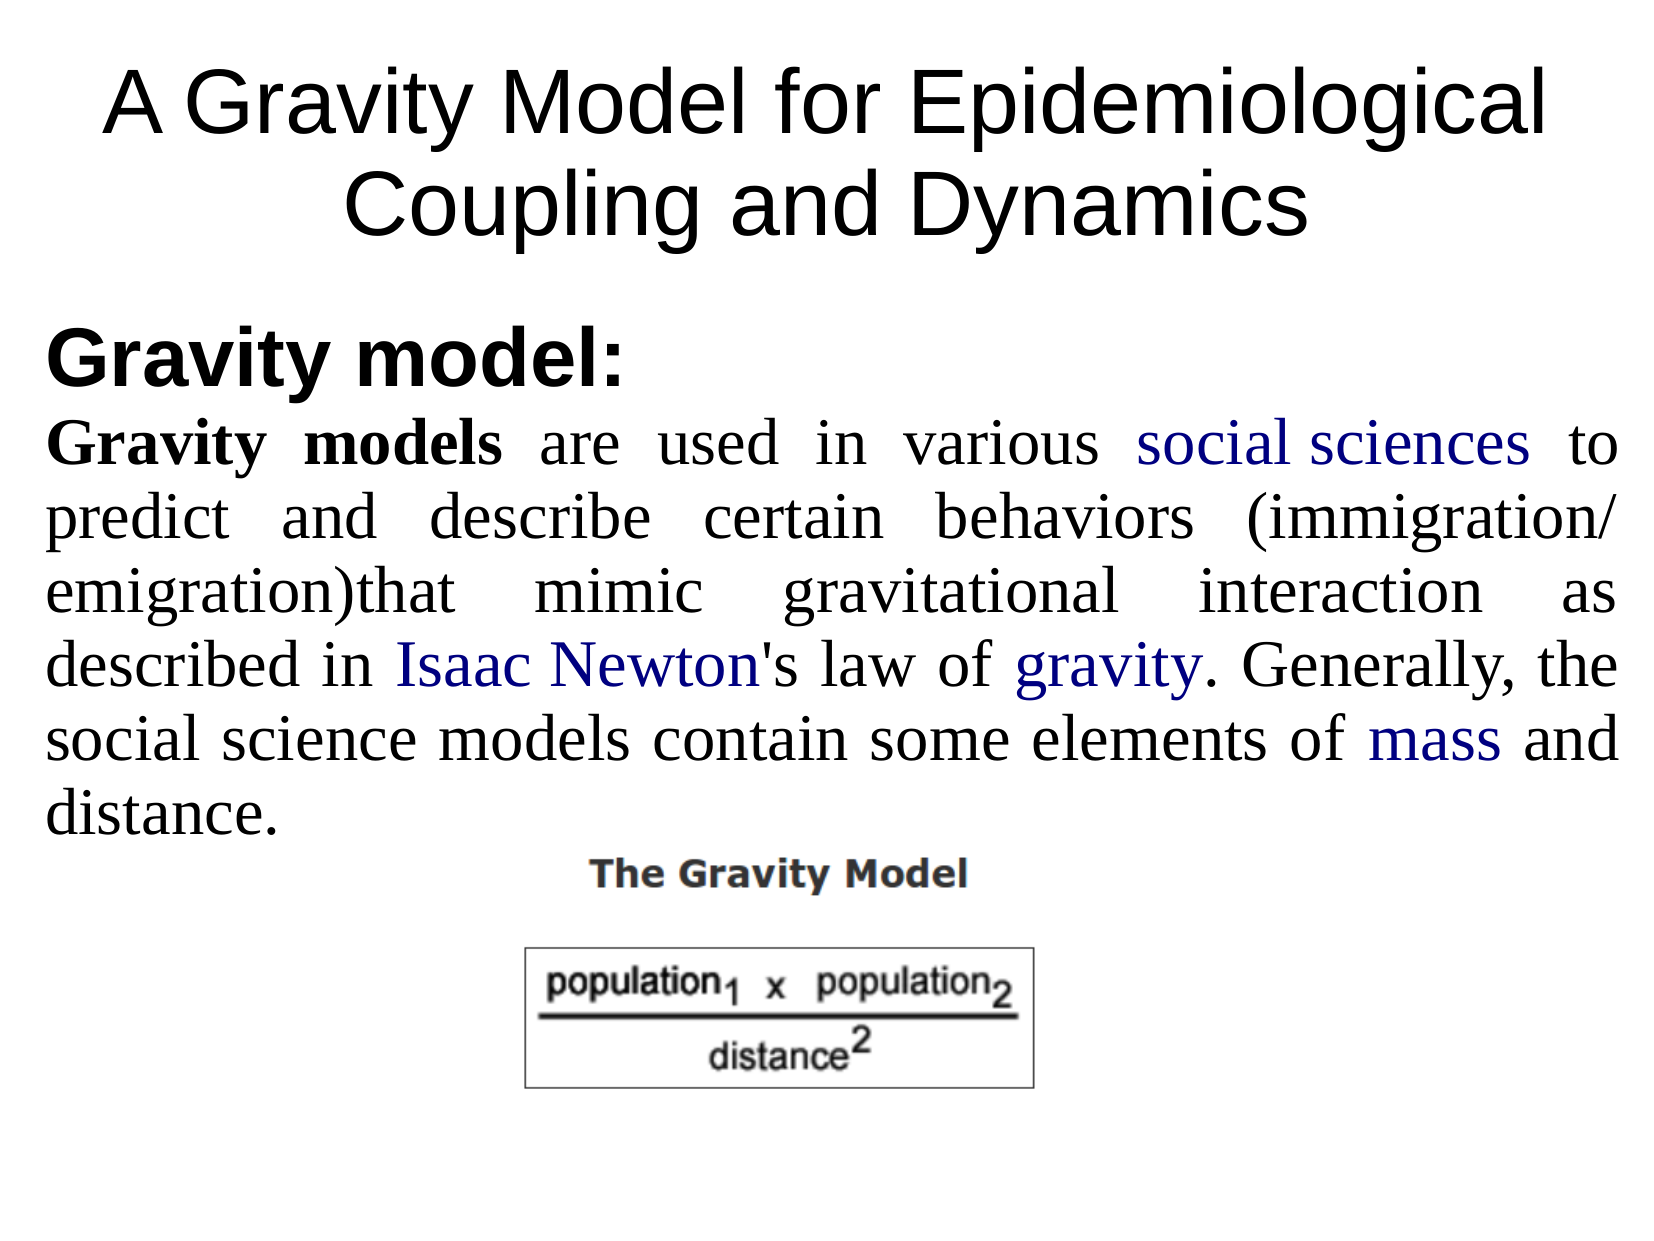

# A Gravity Model for Epidemiological Coupling and Dynamics
Gravity model:
Gravity models are used in various social sciences to predict and describe certain behaviors (immigration/ emigration)that mimic gravitational interaction as described in Isaac Newton's law of gravity. Generally, the social science models contain some elements of mass and distance.